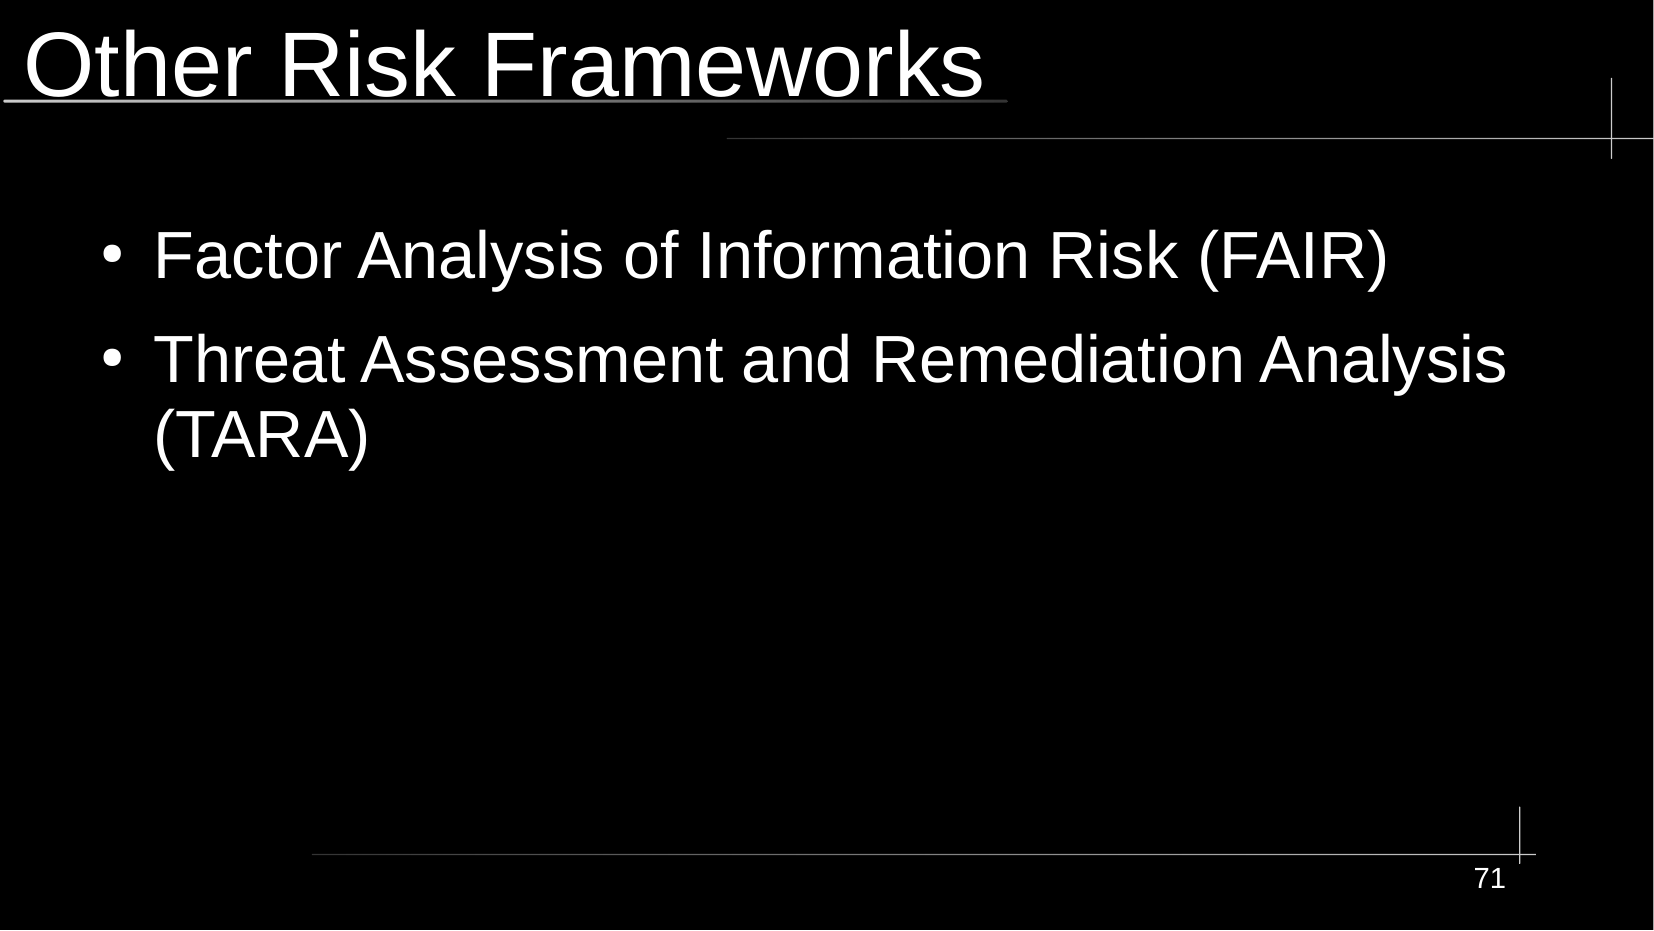

# Other Risk Frameworks
Factor Analysis of Information Risk (FAIR)
Threat Assessment and Remediation Analysis (TARA)
71